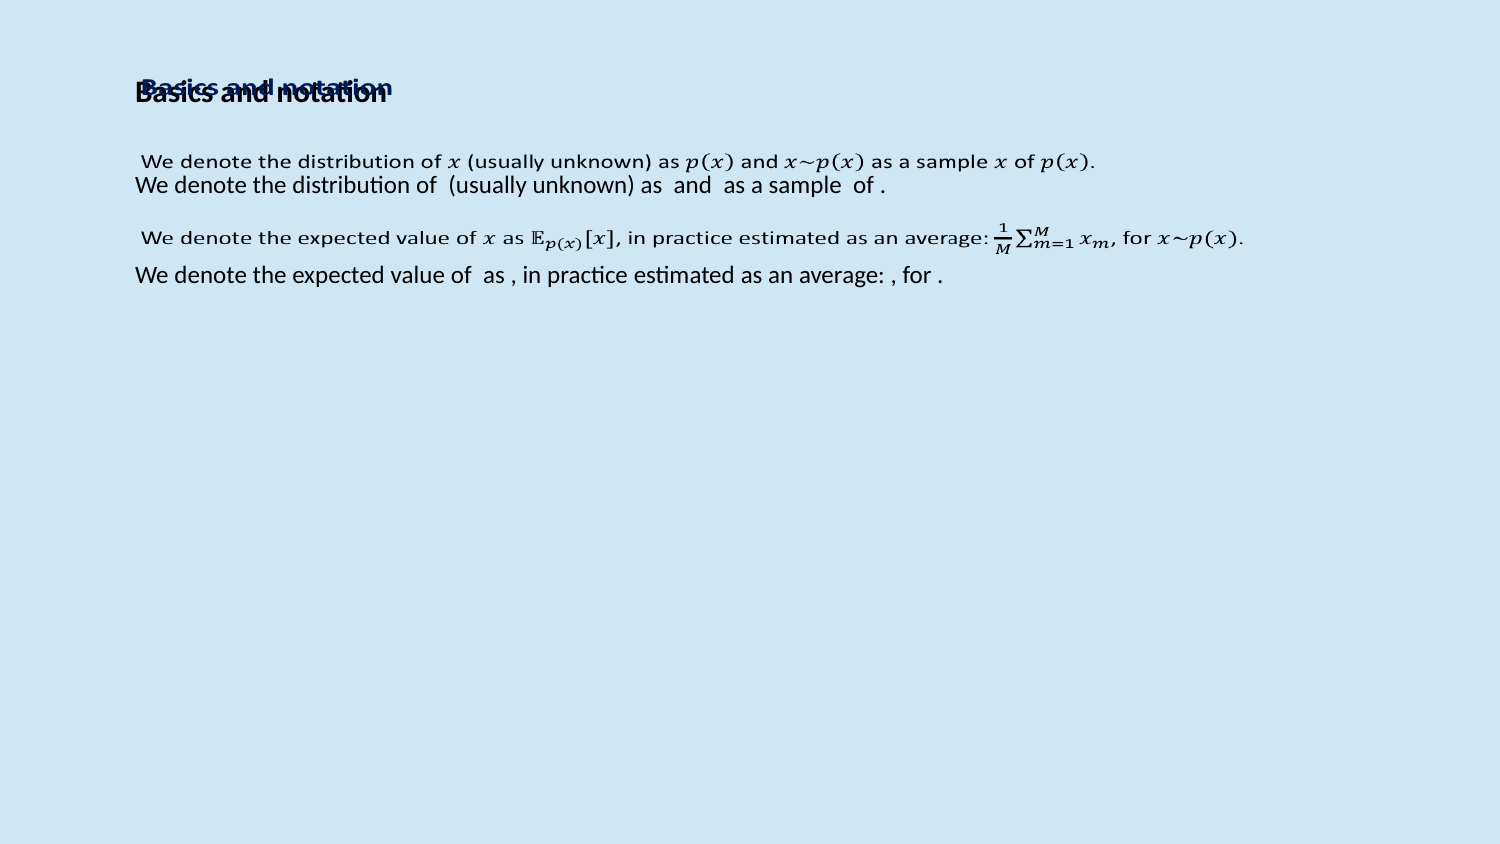

Basics and notation
We denote the distribution of (usually unknown) as and as a sample of .
We denote the expected value of as , in practice estimated as an average: , for .